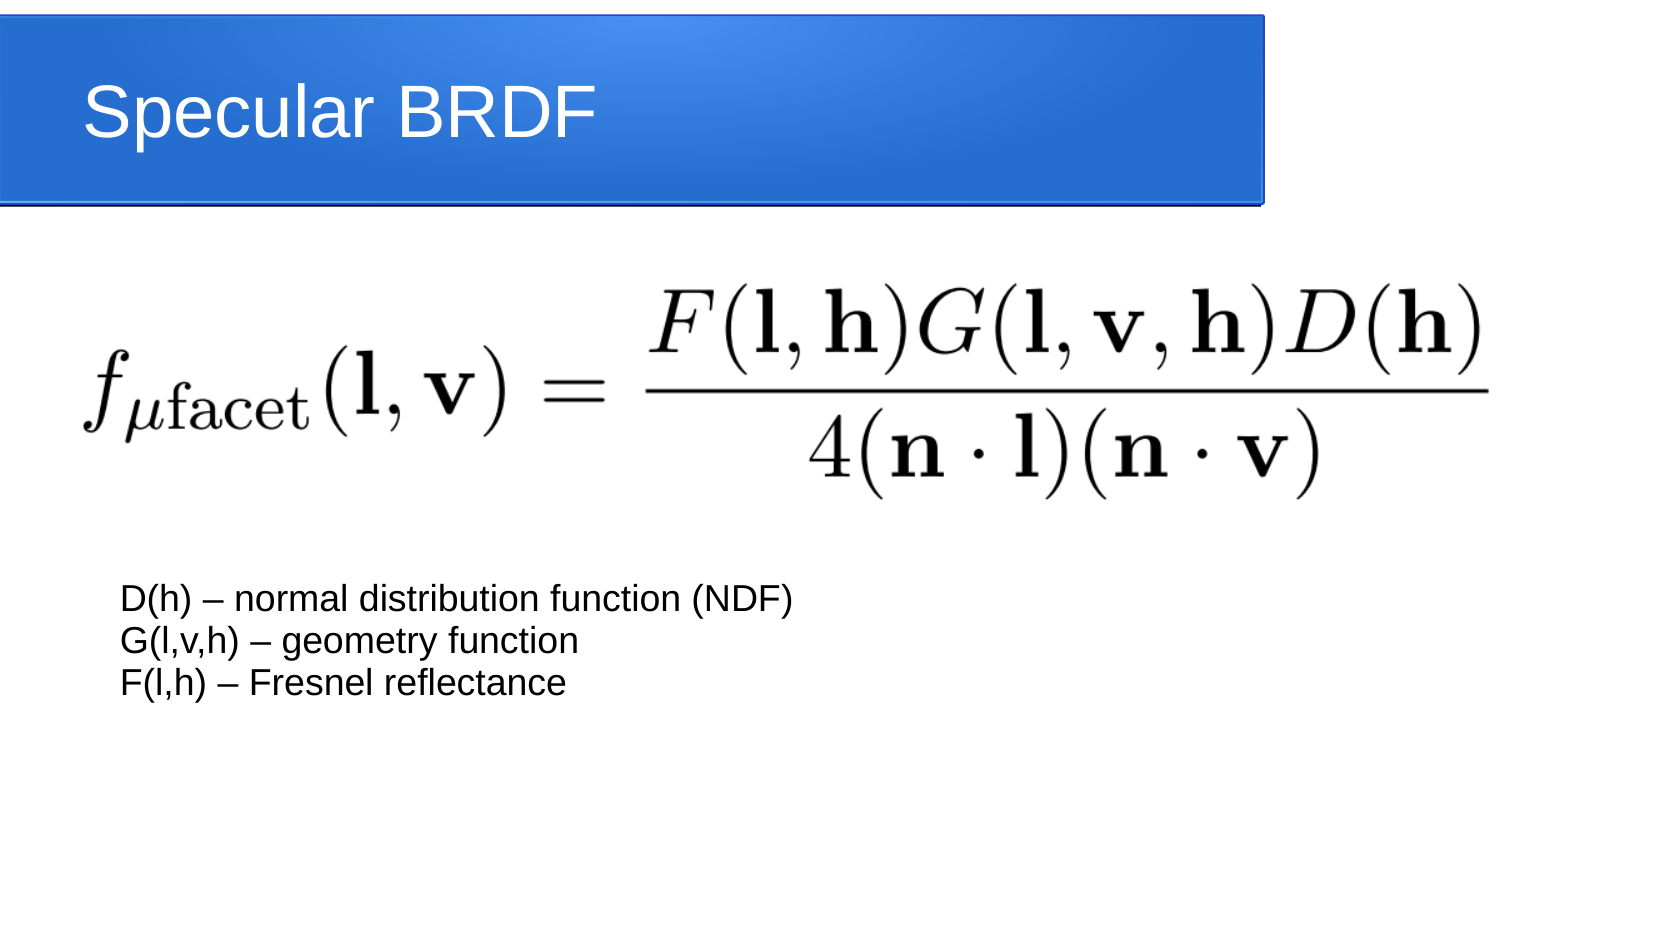

# Specular BRDF
D(h) – normal distribution function (NDF)
G(l,v,h) – geometry function
F(l,h) – Fresnel reflectance